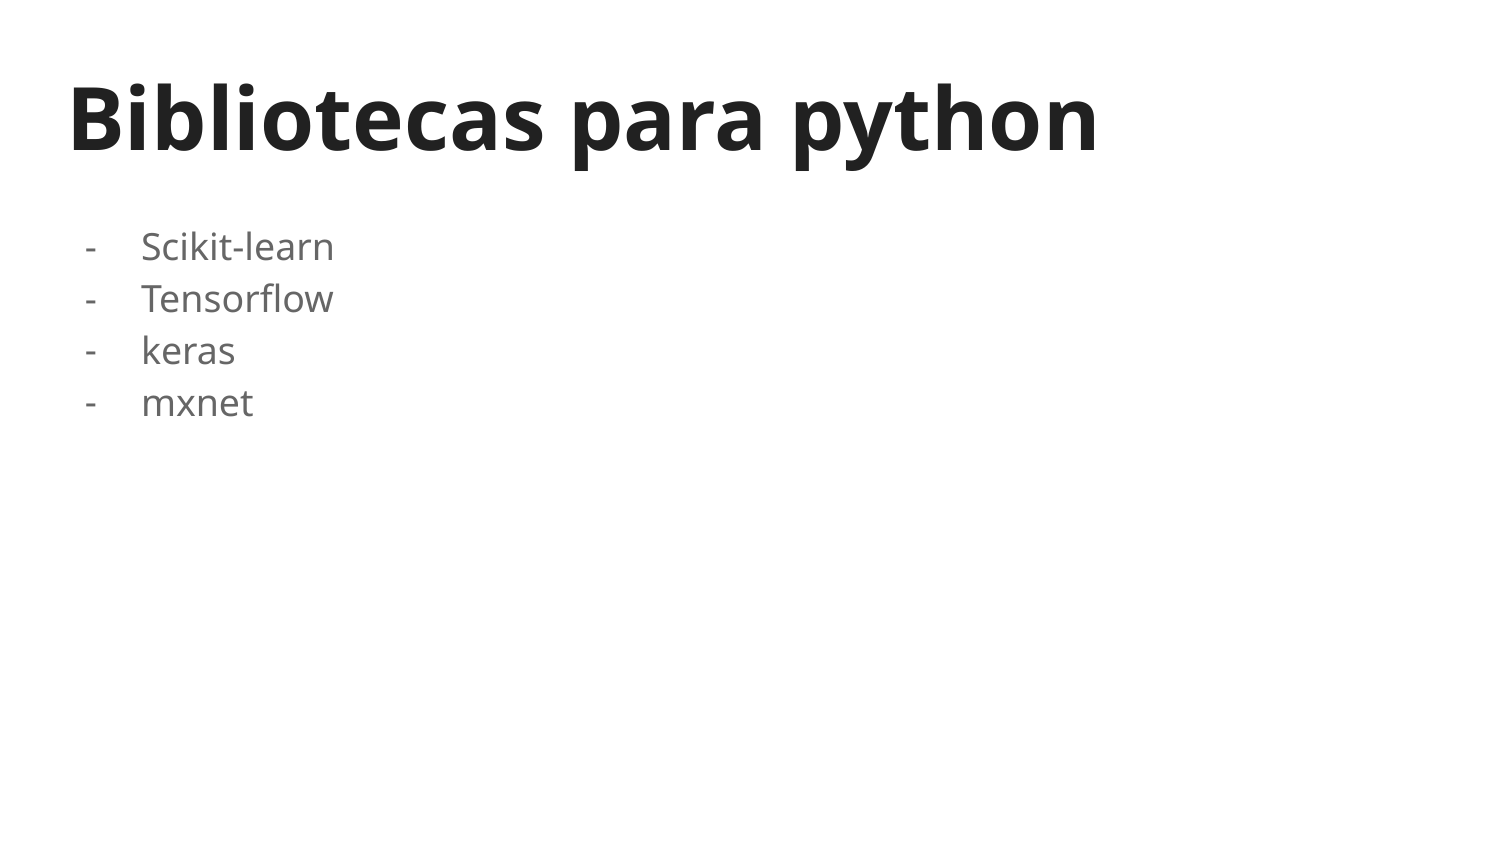

# Bibliotecas para python
Scikit-learn
Tensorflow
keras
mxnet